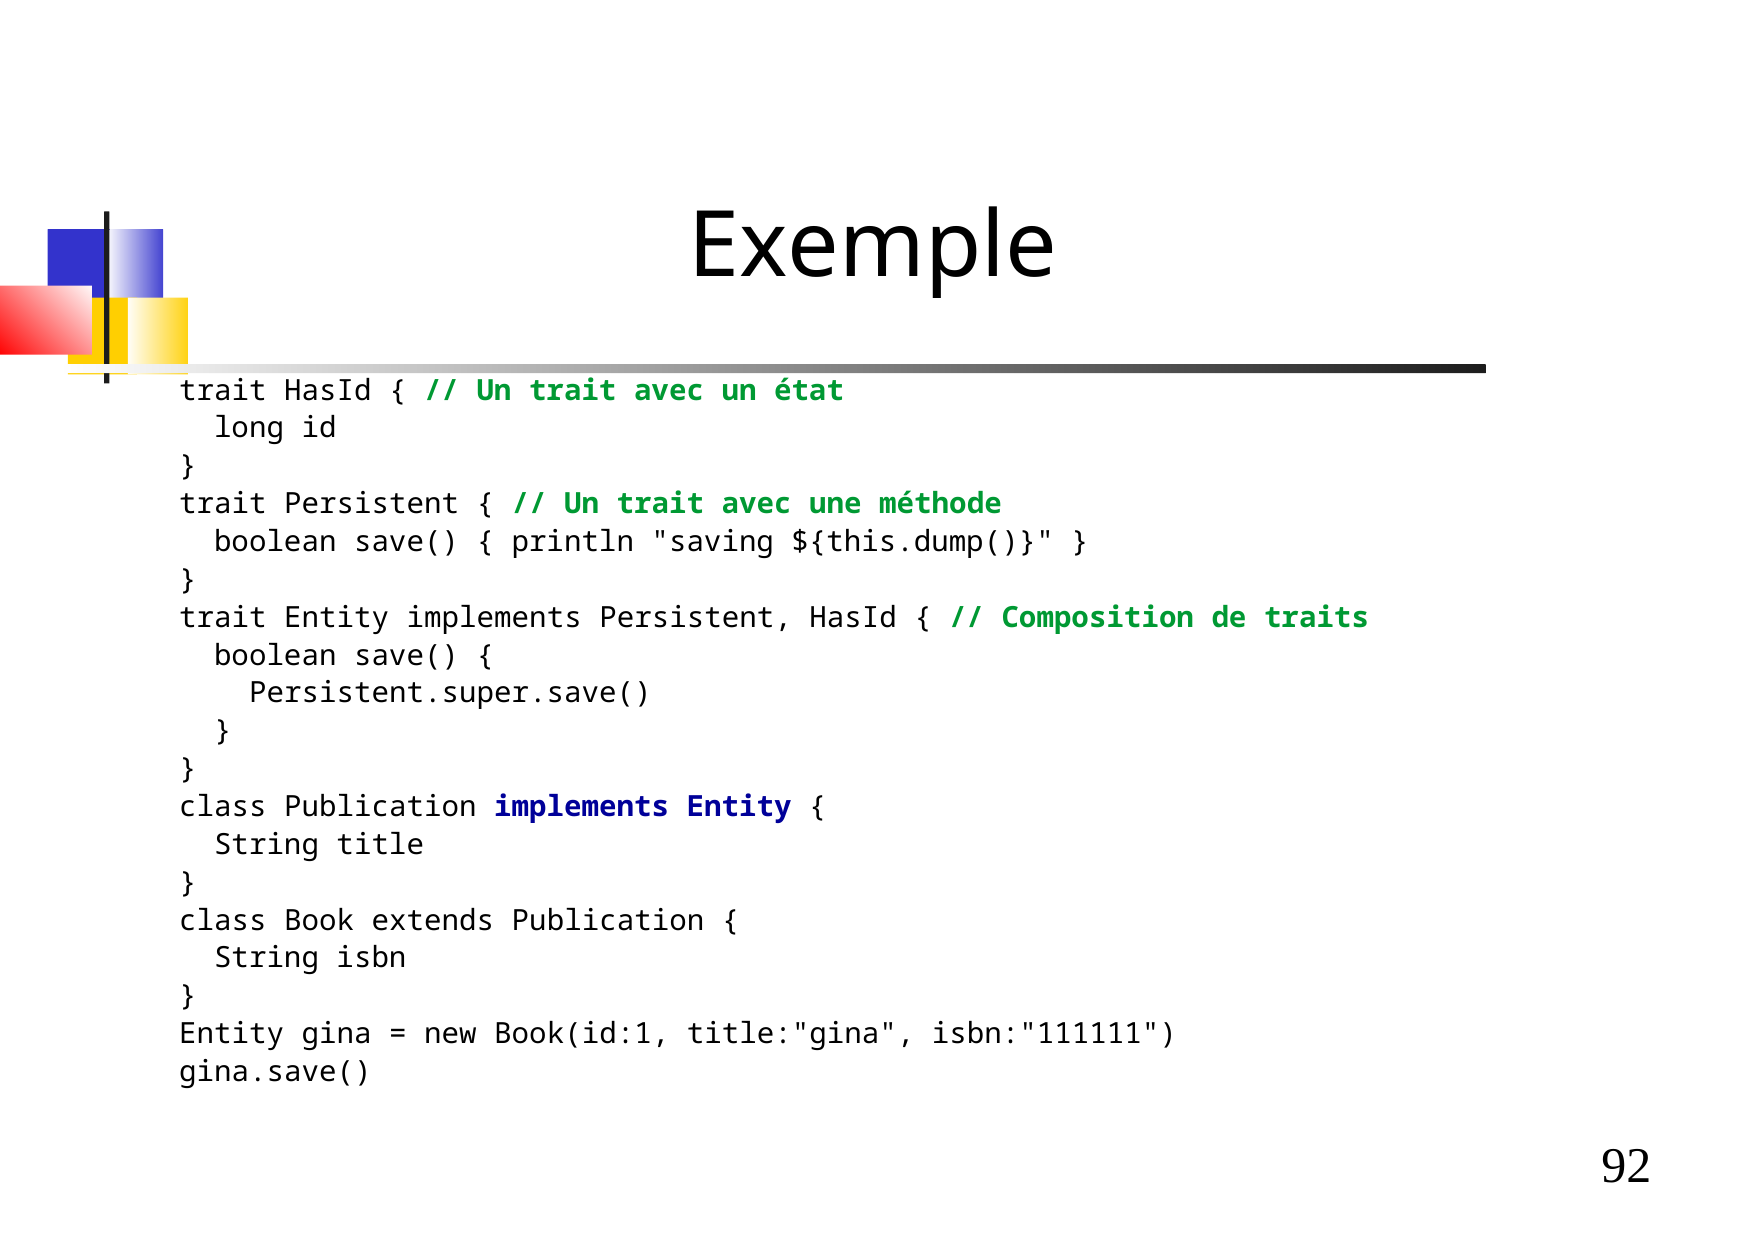

# Exemple
trait HasId { // Un trait avec un état
 long id
}
trait Persistent { // Un trait avec une méthode
 boolean save() { println "saving ${this.dump()}" }
}
trait Entity implements Persistent, HasId { // Composition de traits
 boolean save() {
 Persistent.super.save()
 }
}
class Publication implements Entity {
 String title
}
class Book extends Publication {
 String isbn
}
Entity gina = new Book(id:1, title:"gina", isbn:"111111")
gina.save()